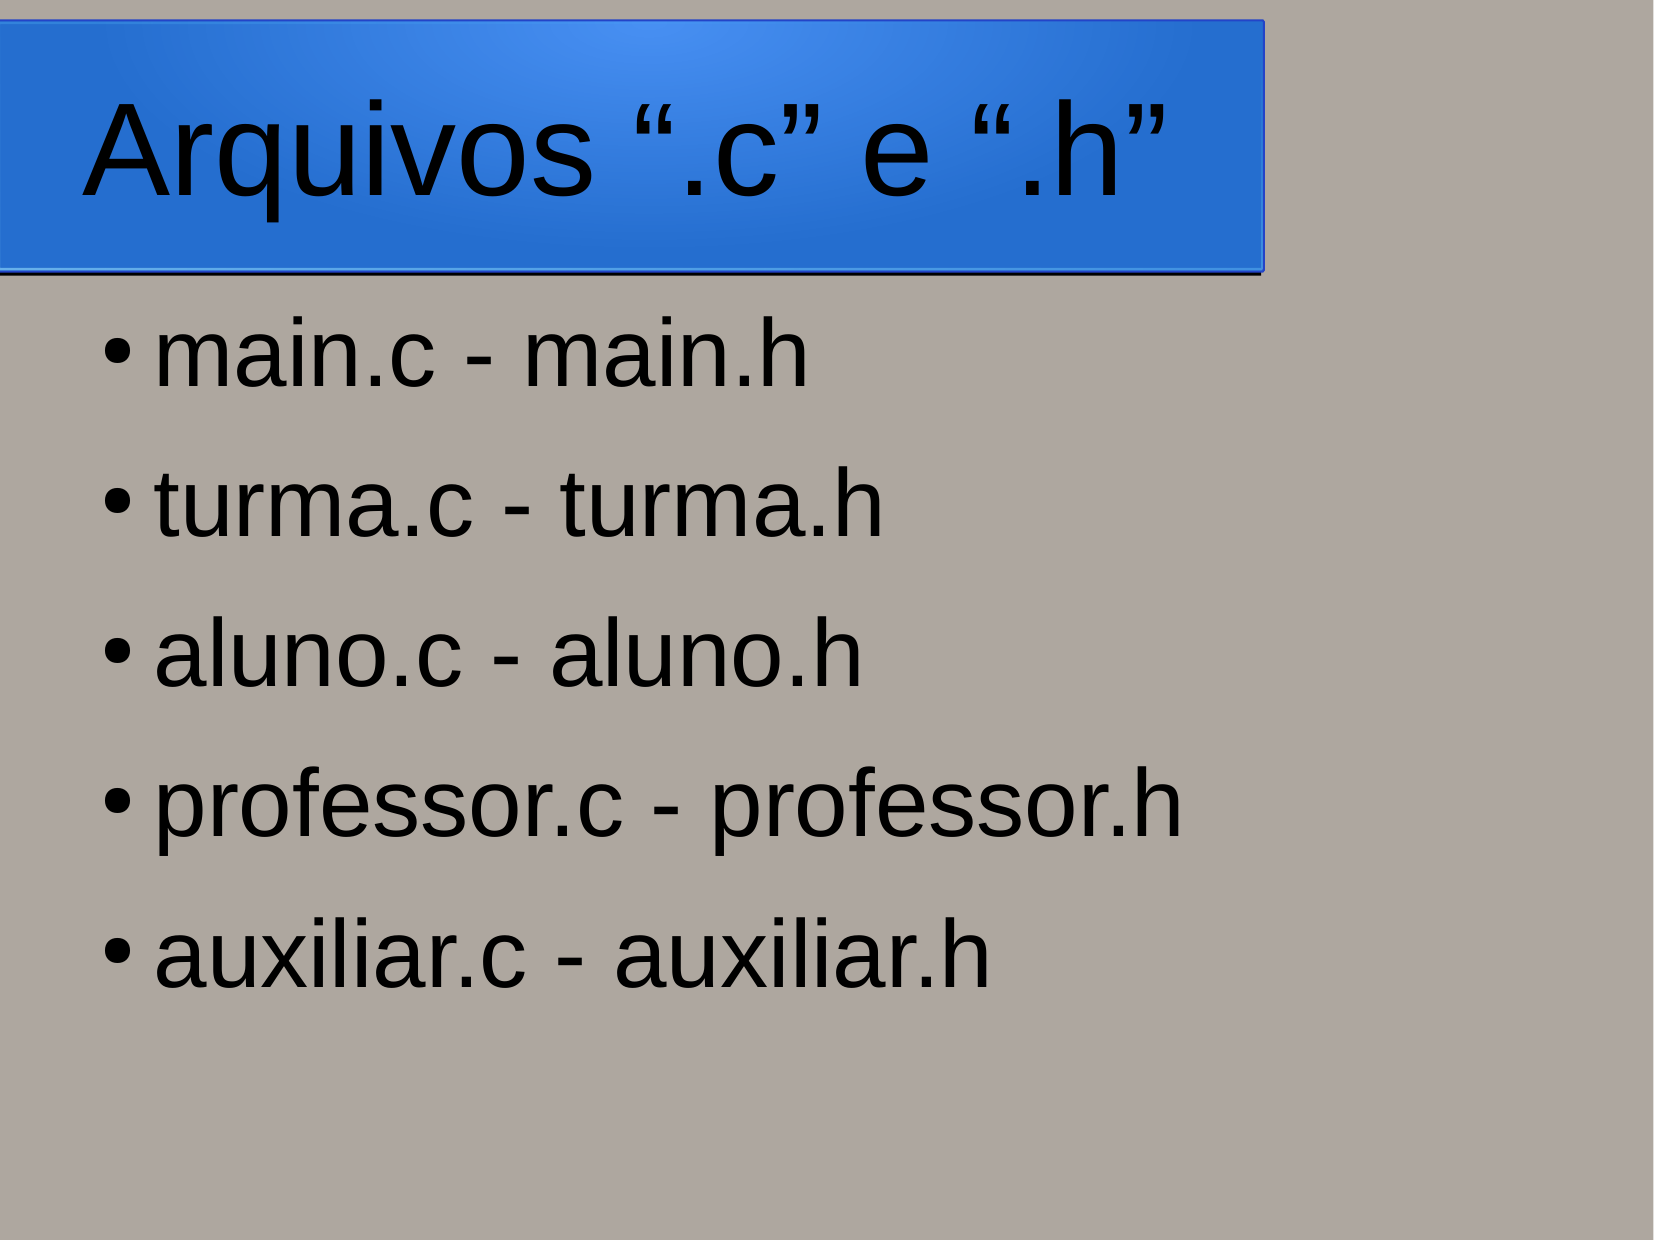

# Arquivos “.c” e “.h”
main.c - main.h
turma.c - turma.h
aluno.c - aluno.h
professor.c - professor.h
auxiliar.c - auxiliar.h